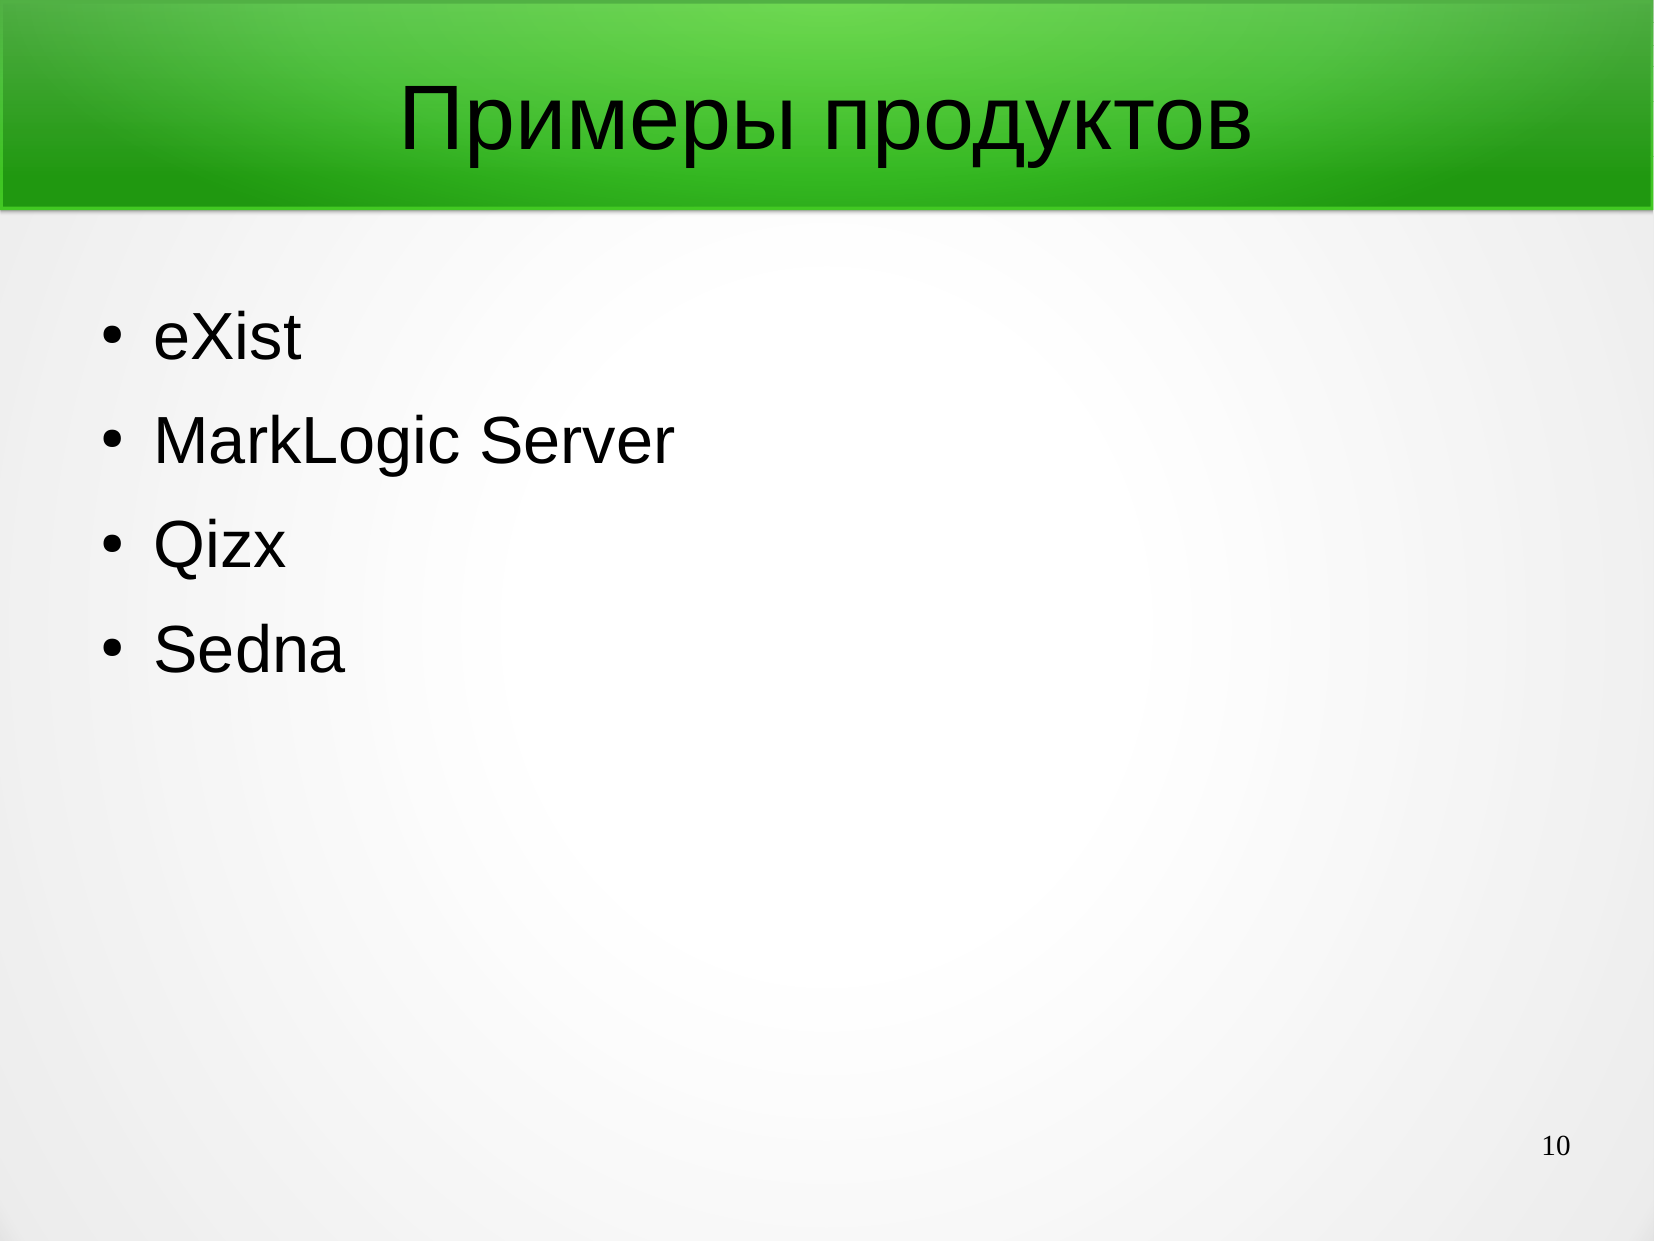

# Примеры продуктов
eXist
MarkLogic Server
Qizx
Sedna
10